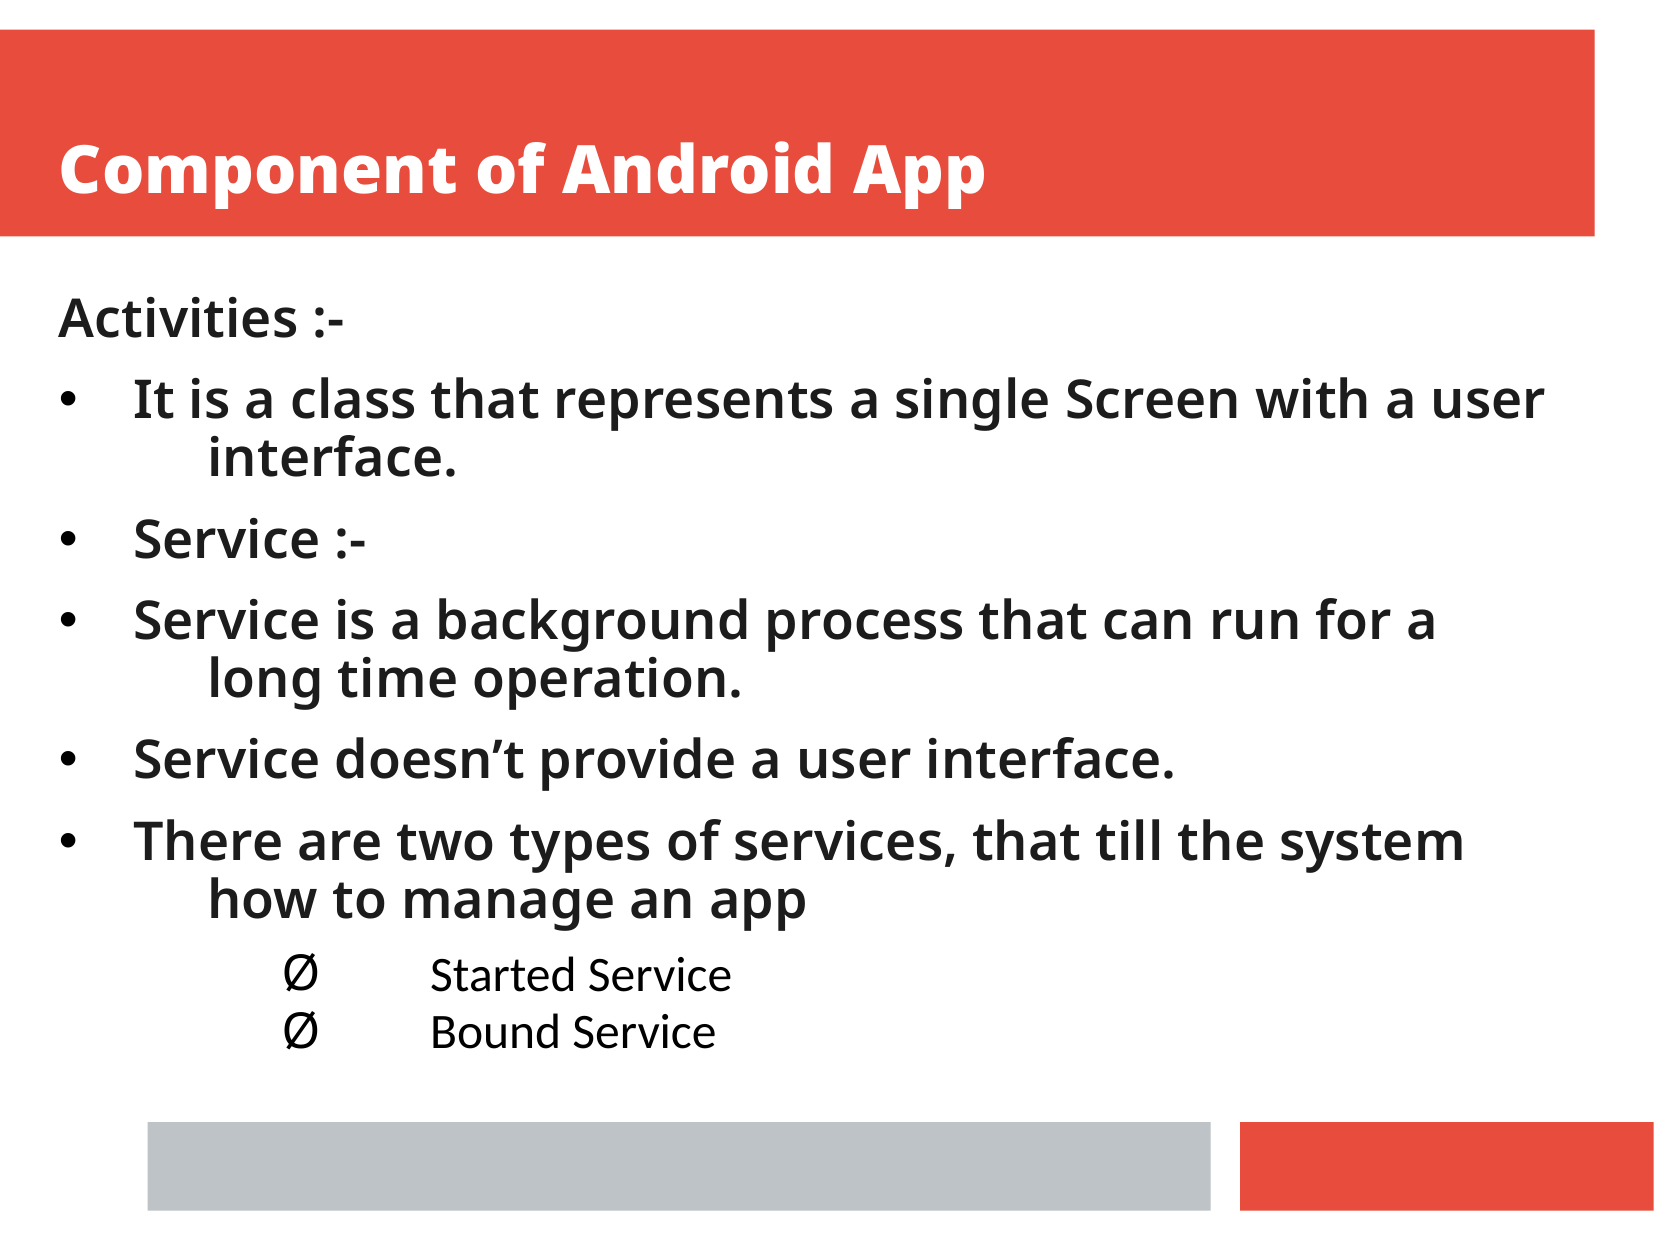

# Component of Android App
Activities :-
It is a class that represents a single Screen with a user interface.
Service :-
Service is a background process that can run for a long time operation.
Service doesn’t provide a user interface.
There are two types of services, that till the system how to manage an app
	Started Service
	Bound Service